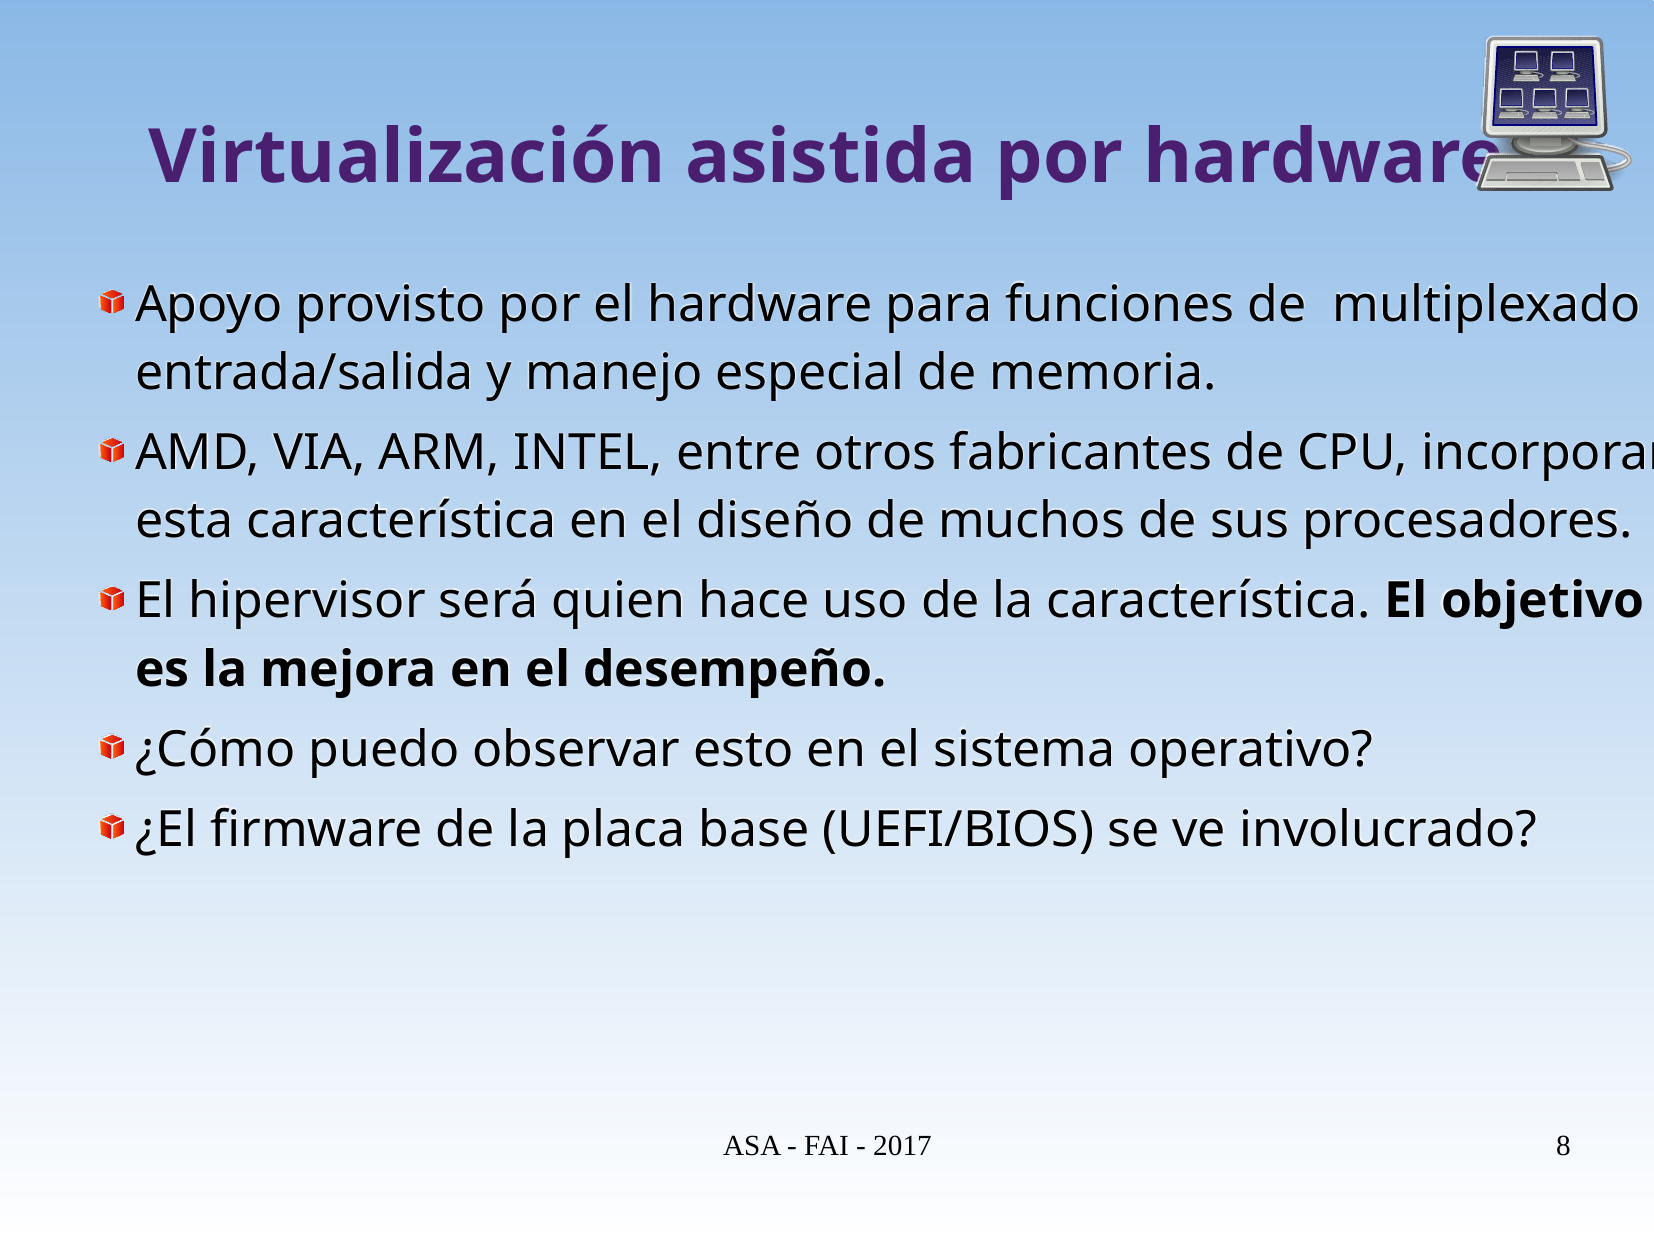

# Virtualización asistida por hardware
Apoyo provisto por el hardware para funciones de multiplexado de
entrada/salida y manejo especial de memoria.
AMD, VIA, ARM, INTEL, entre otros fabricantes de CPU, incorporan
esta característica en el diseño de muchos de sus procesadores.
El hipervisor será quien hace uso de la característica. El objetivo
es la mejora en el desempeño.
¿Cómo puedo observar esto en el sistema operativo?
¿El firmware de la placa base (UEFI/BIOS) se ve involucrado?
ASA - FAI - 2017
8